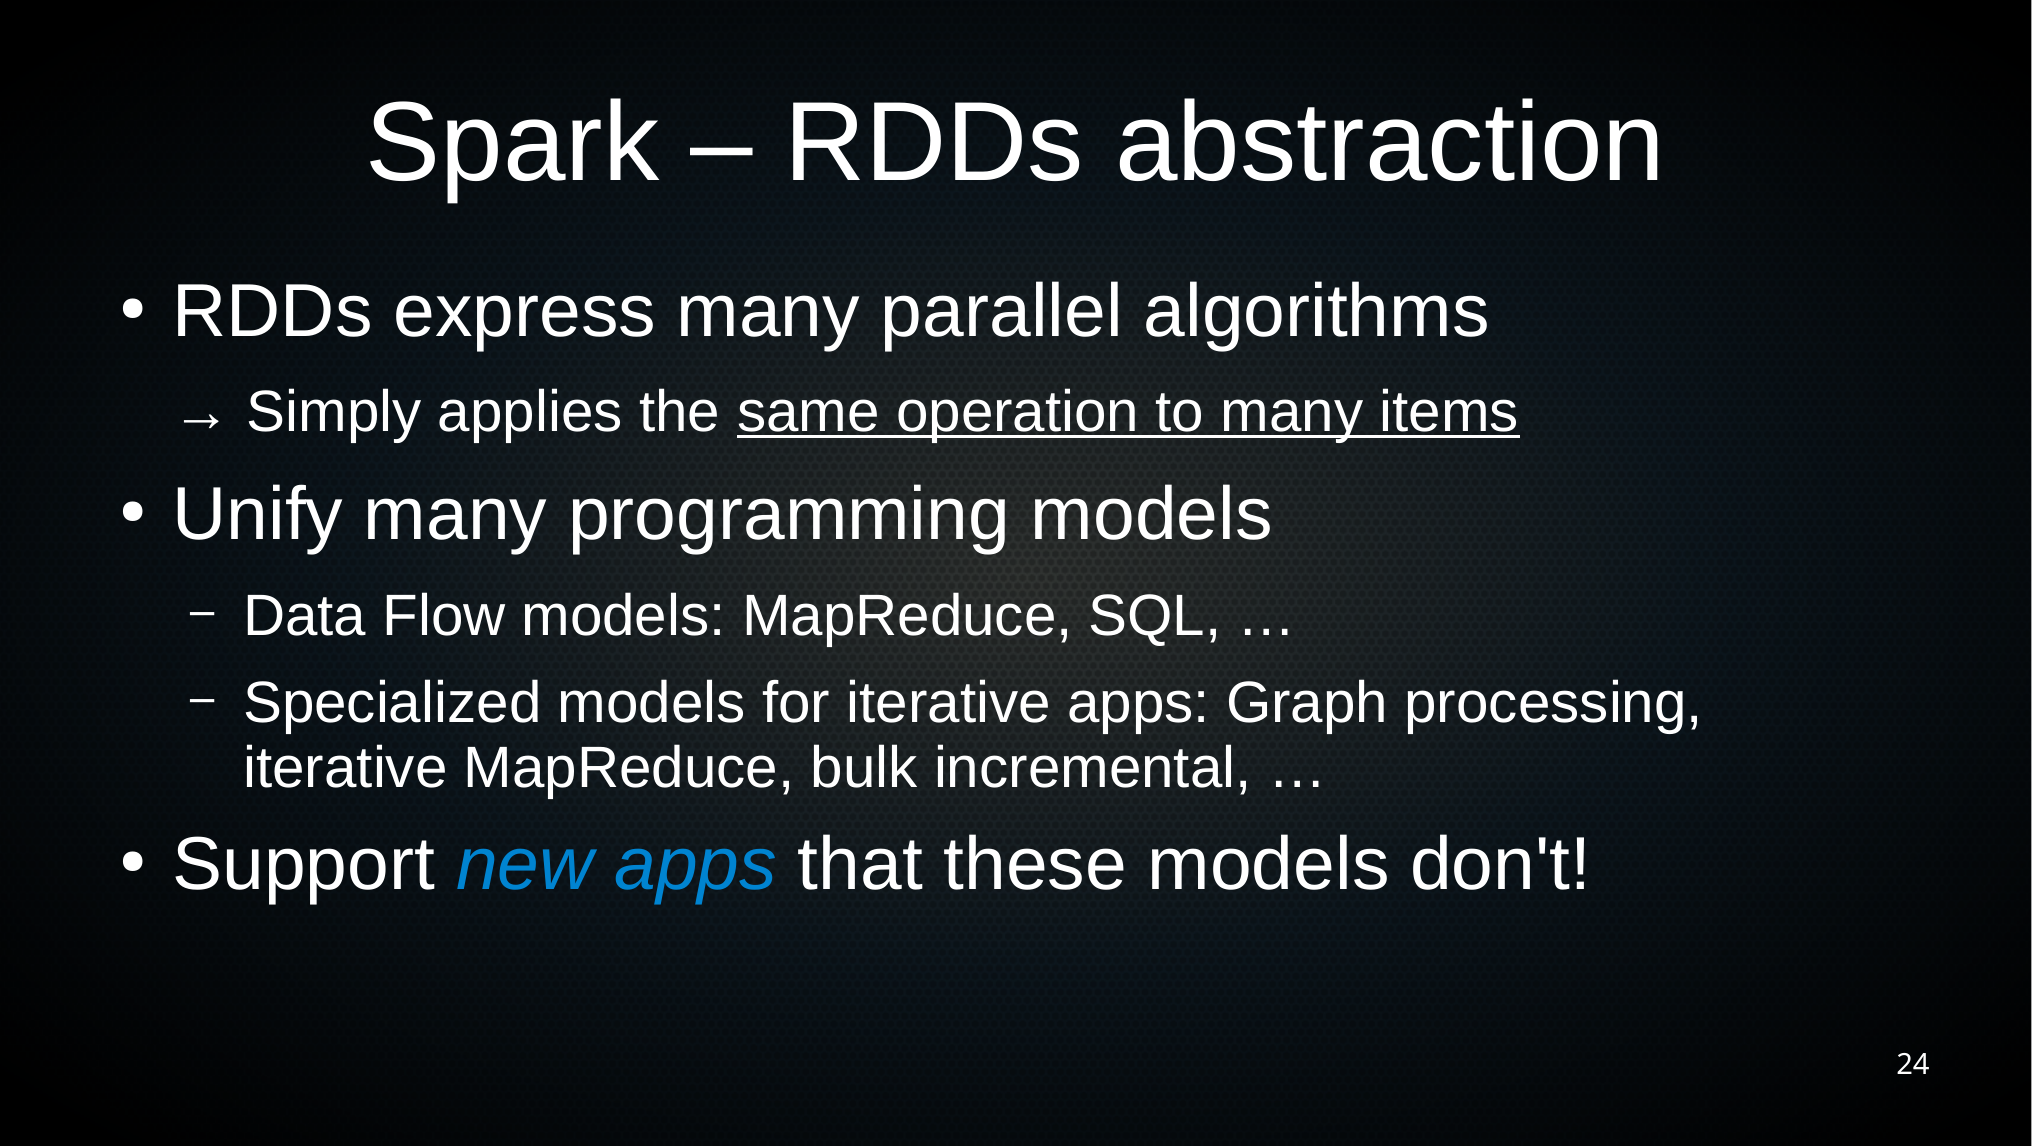

# Spark – RDDs abstraction
RDDs express many parallel algorithms
→ Simply applies the same operation to many items
Unify many programming models
Data Flow models: MapReduce, SQL, …
Specialized models for iterative apps: Graph processing, iterative MapReduce, bulk incremental, …
Support new apps that these models don't!
24